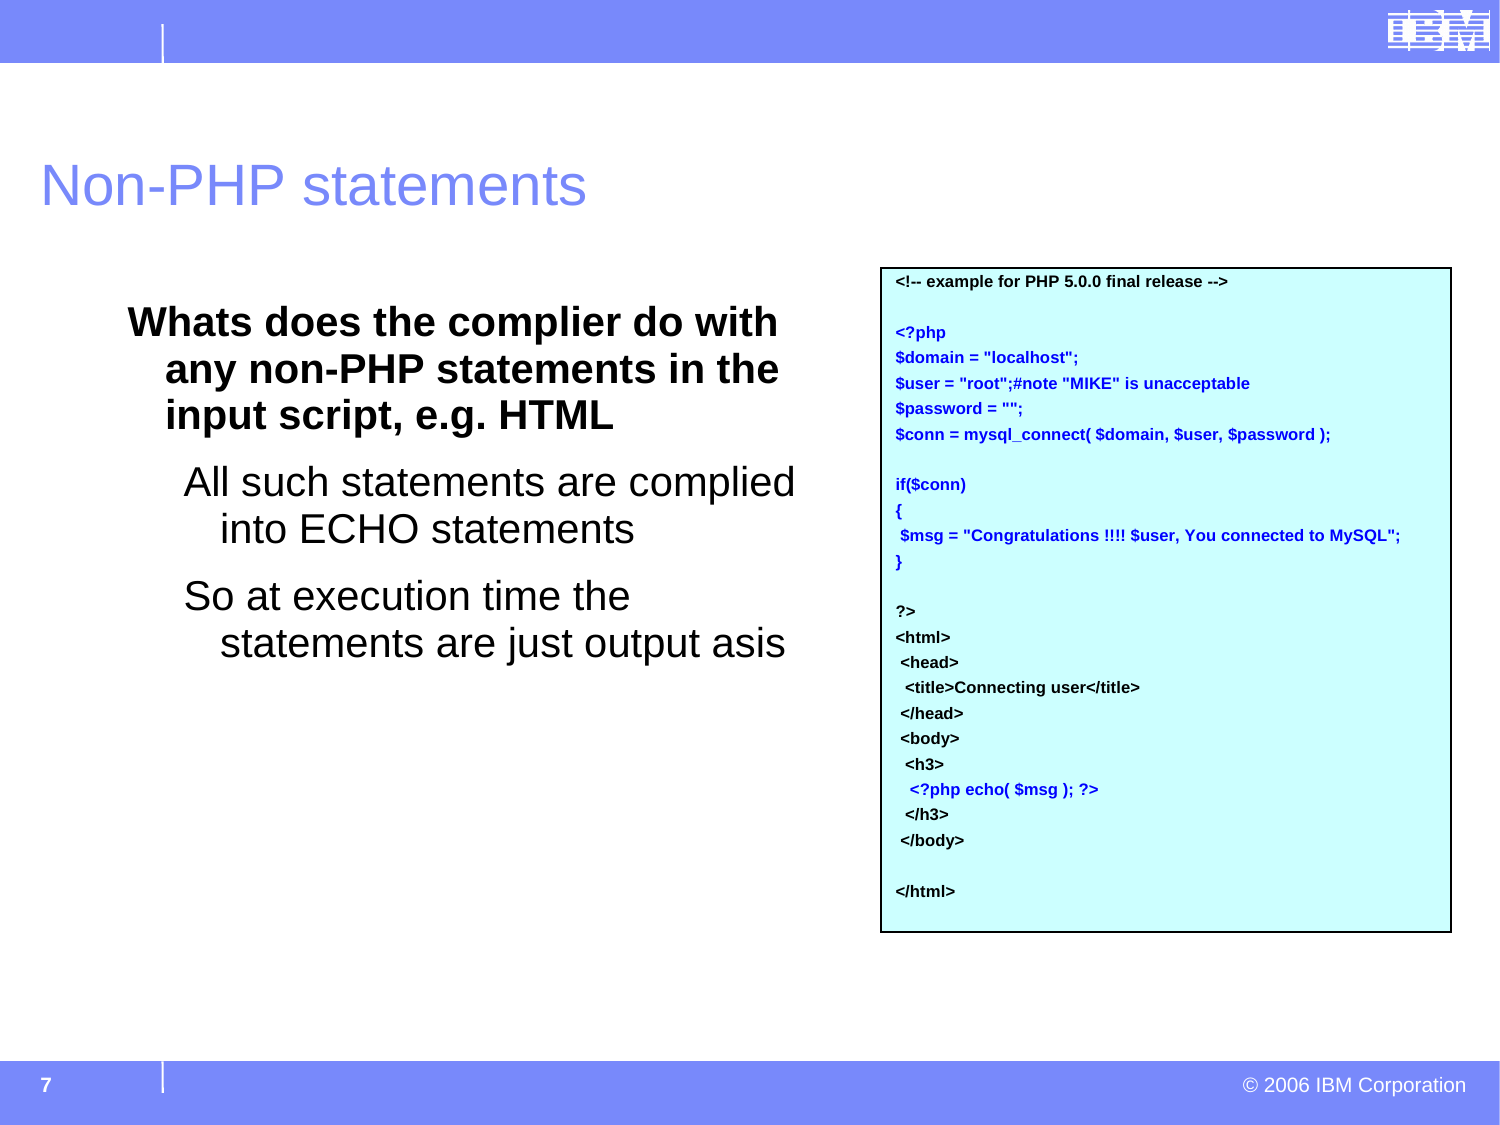

# Non-PHP statements
<!-- example for PHP 5.0.0 final release -->
<?php
$domain = "localhost";
$user = "root";#note "MIKE" is unacceptable
$password = "";
$conn = mysql_connect( $domain, $user, $password );
if($conn)‏
{
 $msg = "Congratulations !!!! $user, You connected to MySQL";
}
?>
<html>
 <head>
 <title>Connecting user</title>
 </head>
 <body>
 <h3>
 <?php echo( $msg ); ?>
 </h3>
 </body>
</html>
Whats does the complier do with any non-PHP statements in the input script, e.g. HTML
All such statements are complied into ECHO statements
So at execution time the statements are just output asis
7